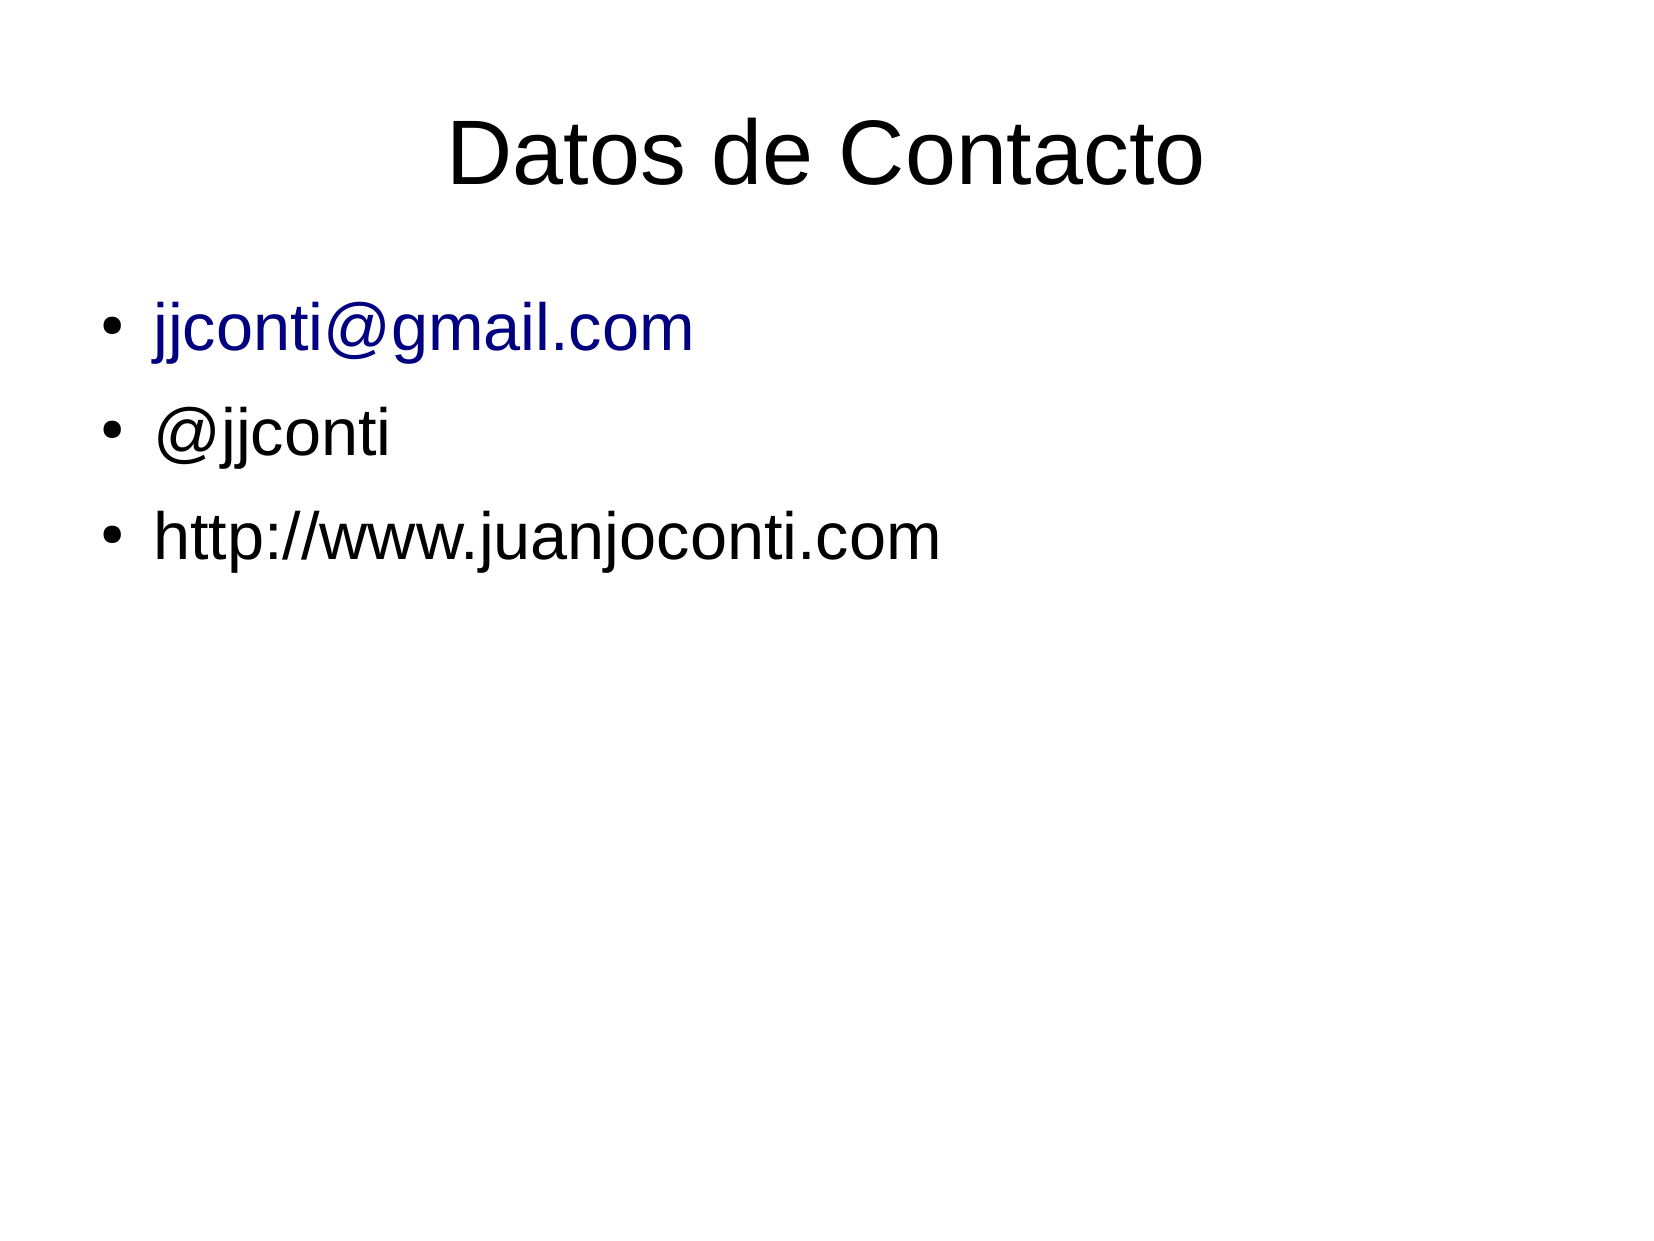

# Datos de Contacto
jjconti@gmail.com
@jjconti
http://www.juanjoconti.com